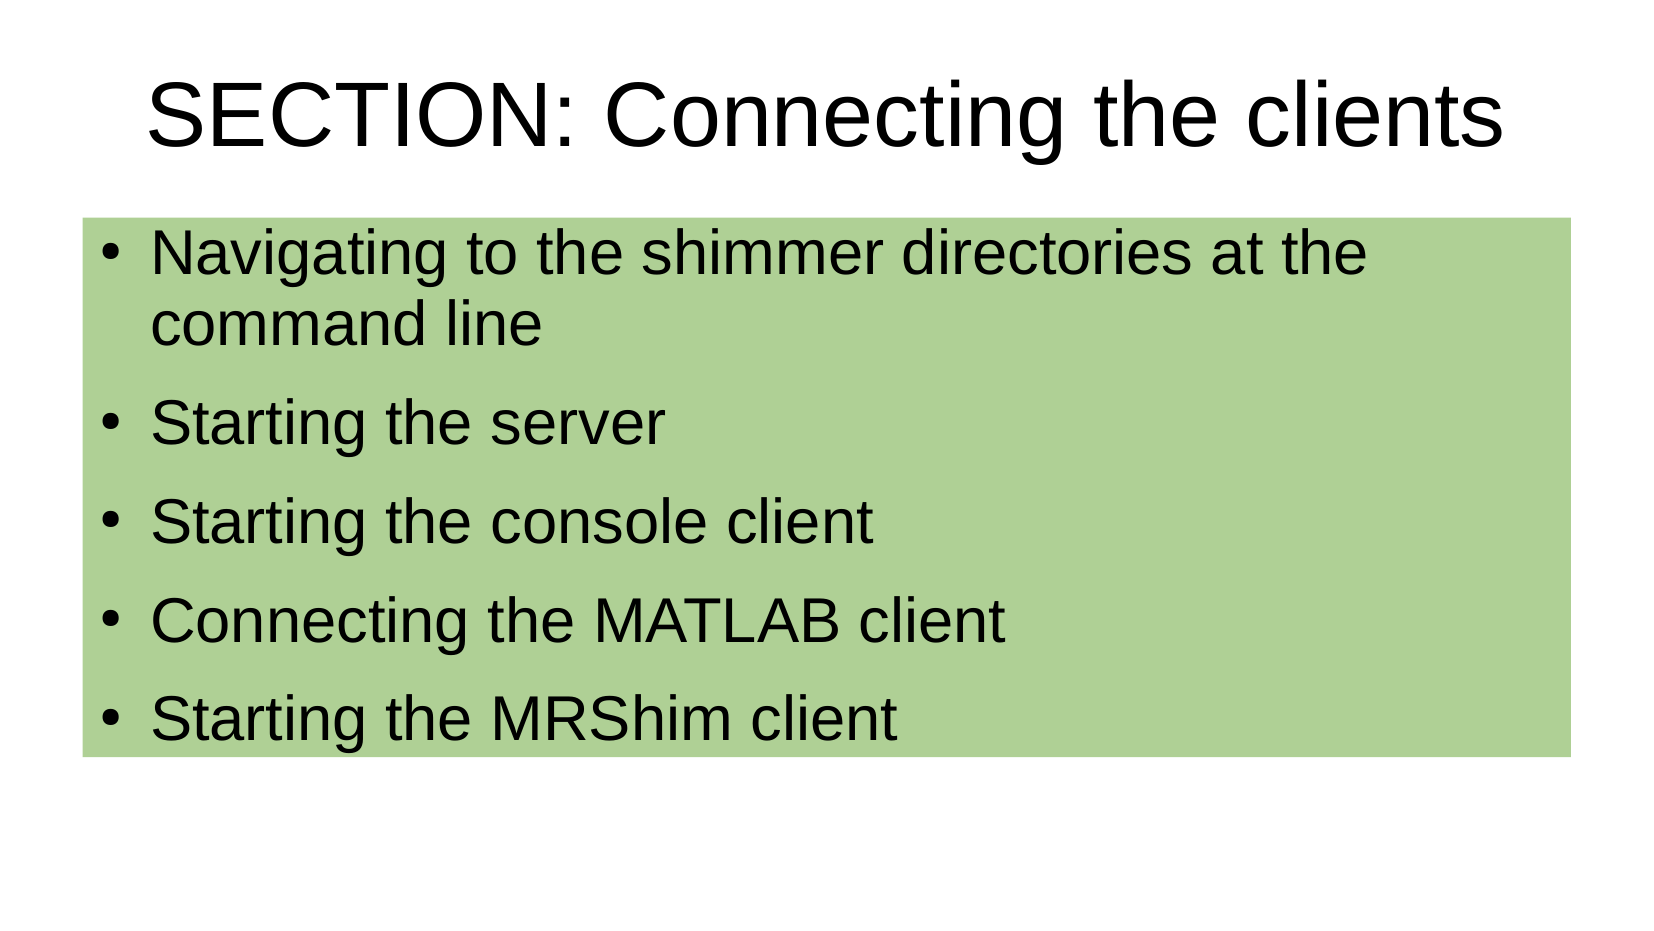

# SECTION: Connecting the clients
Navigating to the shimmer directories at the command line
Starting the server
Starting the console client
Connecting the MATLAB client
Starting the MRShim client